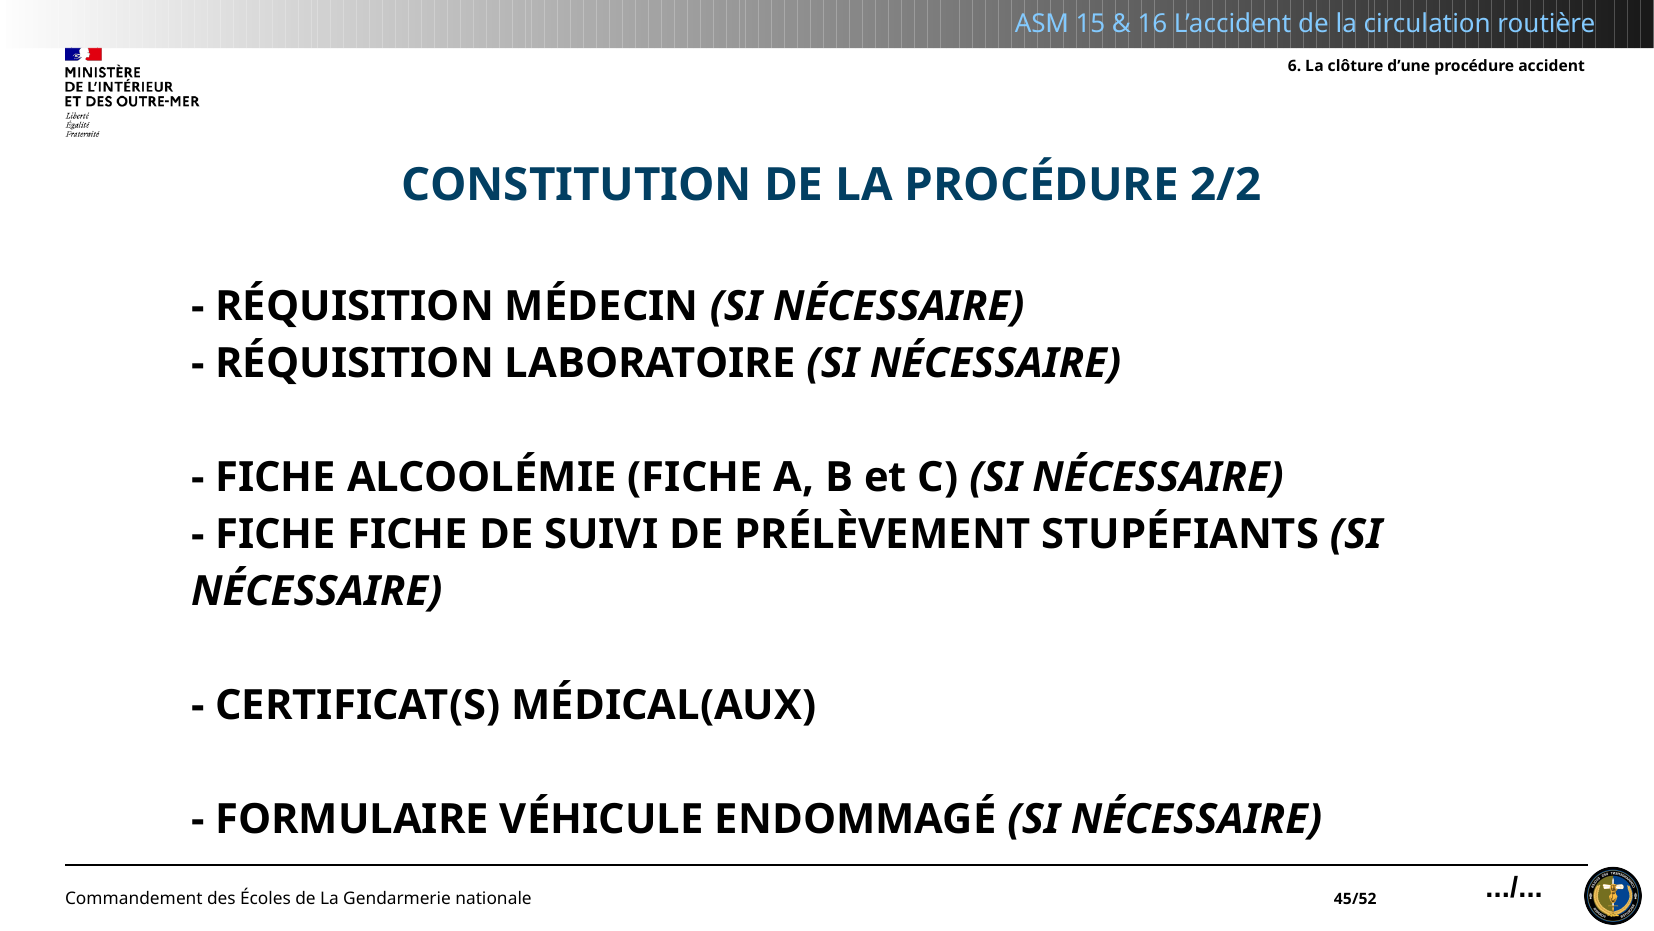

# 6. La clôture d’une procédure accident
CONSTITUTION DE LA PROCÉDURE 2/2
- RÉQUISITION MÉDECIN (SI NÉCESSAIRE)
- RÉQUISITION LABORATOIRE (SI NÉCESSAIRE)
- FICHE ALCOOLÉMIE (FICHE A, B et C) (SI NÉCESSAIRE)
- FICHE FICHE DE SUIVI DE PRÉLÈVEMENT STUPÉFIANTS (SI NÉCESSAIRE)
- CERTIFICAT(S) MÉDICAL(AUX)
- FORMULAIRE VÉHICULE ENDOMMAGÉ (SI NÉCESSAIRE)
.../...